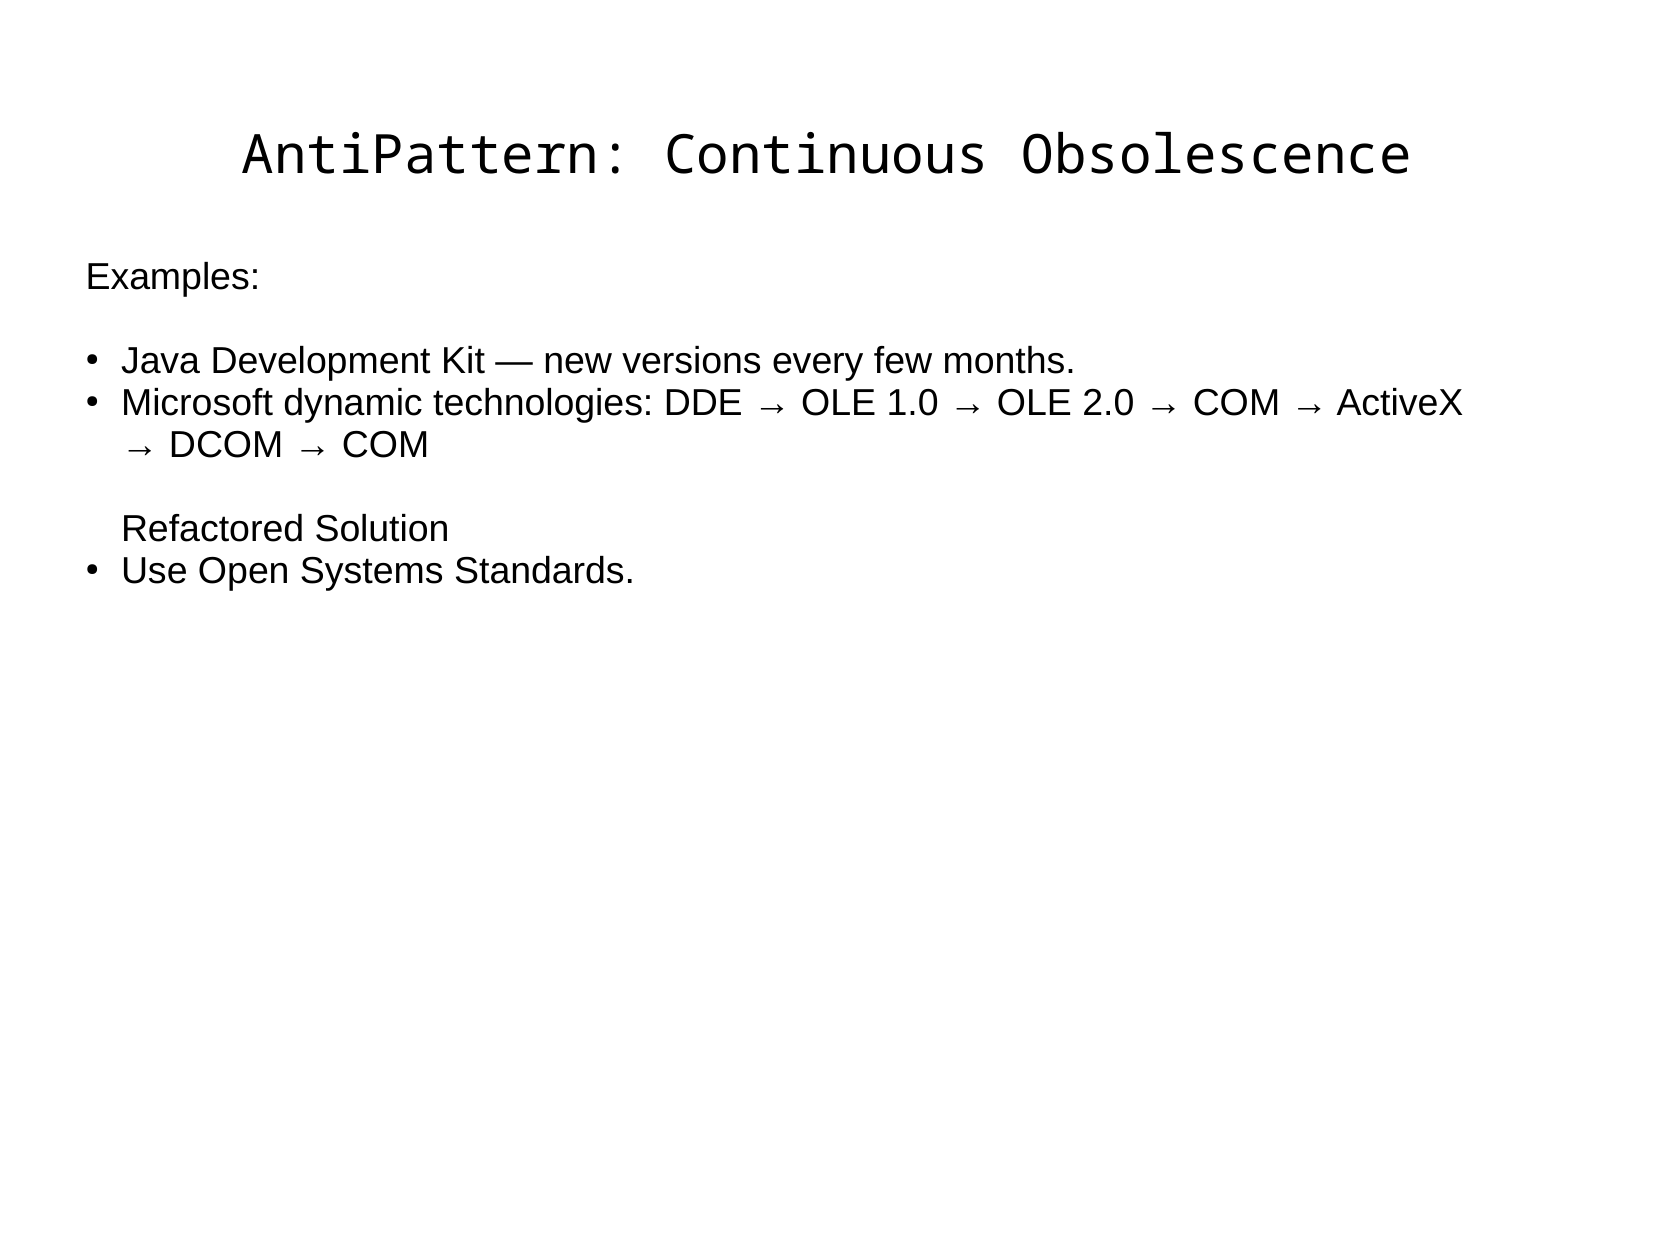

# AntiPattern: Continuous Obsolescence
Examples:
Java Development Kit — new versions every few months.
Microsoft dynamic technologies: DDE → OLE 1.0 → OLE 2.0 → COM → ActiveX → DCOM → COM
Refactored Solution
Use Open Systems Standards.